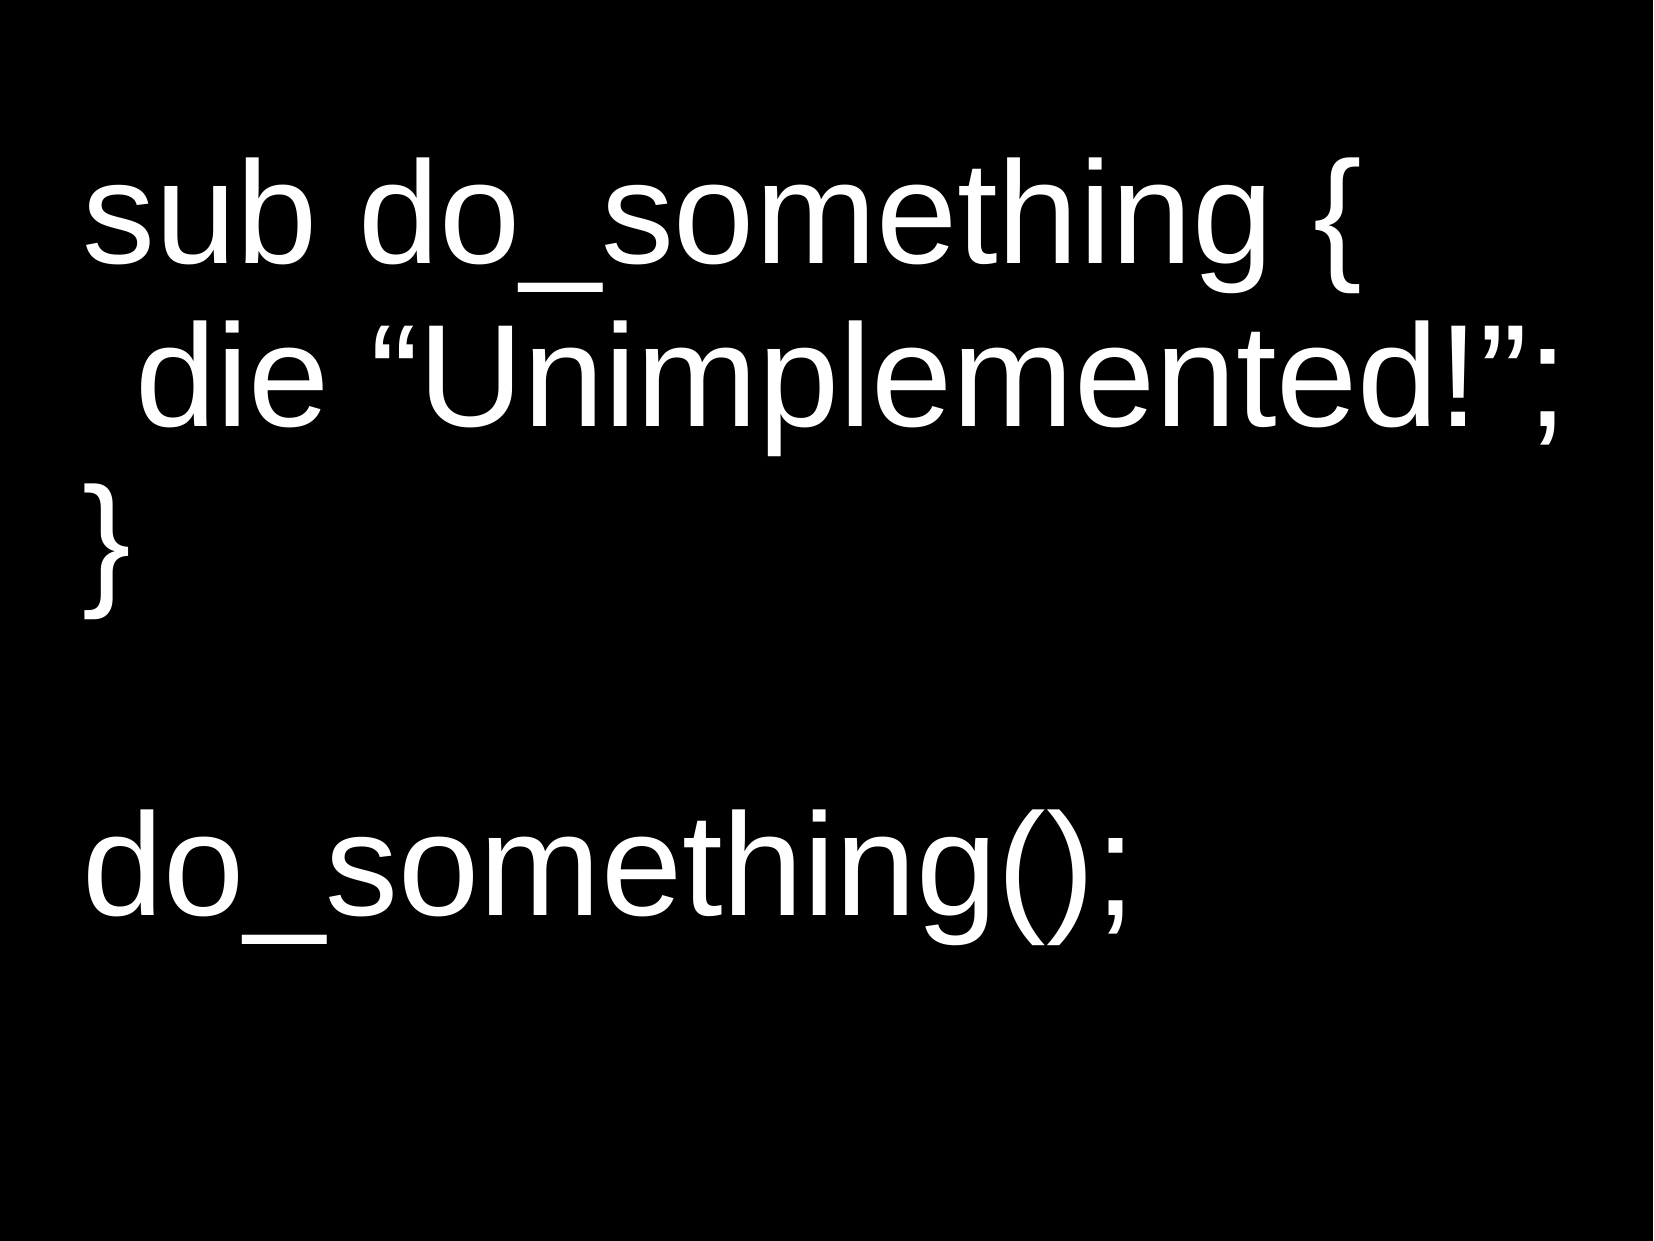

# sub do_something { die “Unimplemented!”; } do_something();